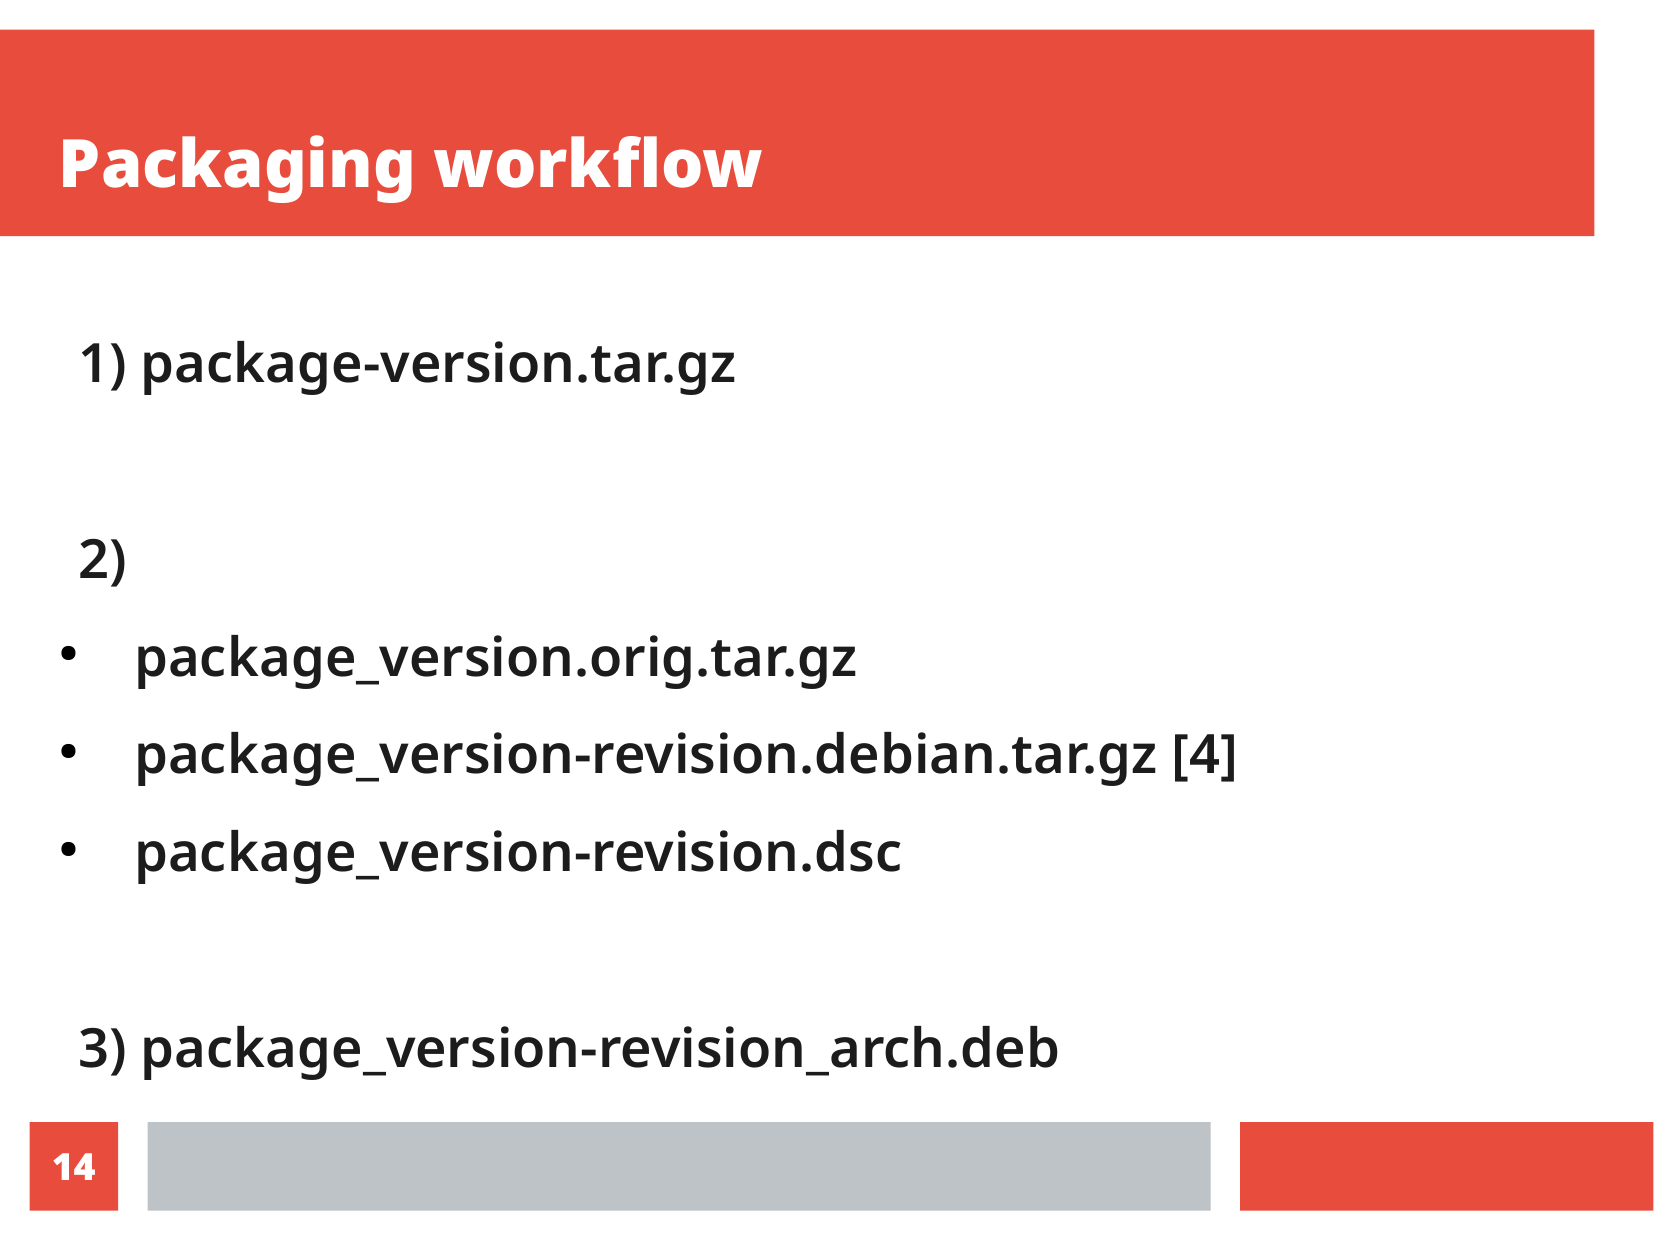

# Packaging workflow
1) package-version.tar.gz
2)
 package_version.orig.tar.gz
 package_version-revision.debian.tar.gz [4]
 package_version-revision.dsc
3) package_version-revision_arch.deb
14